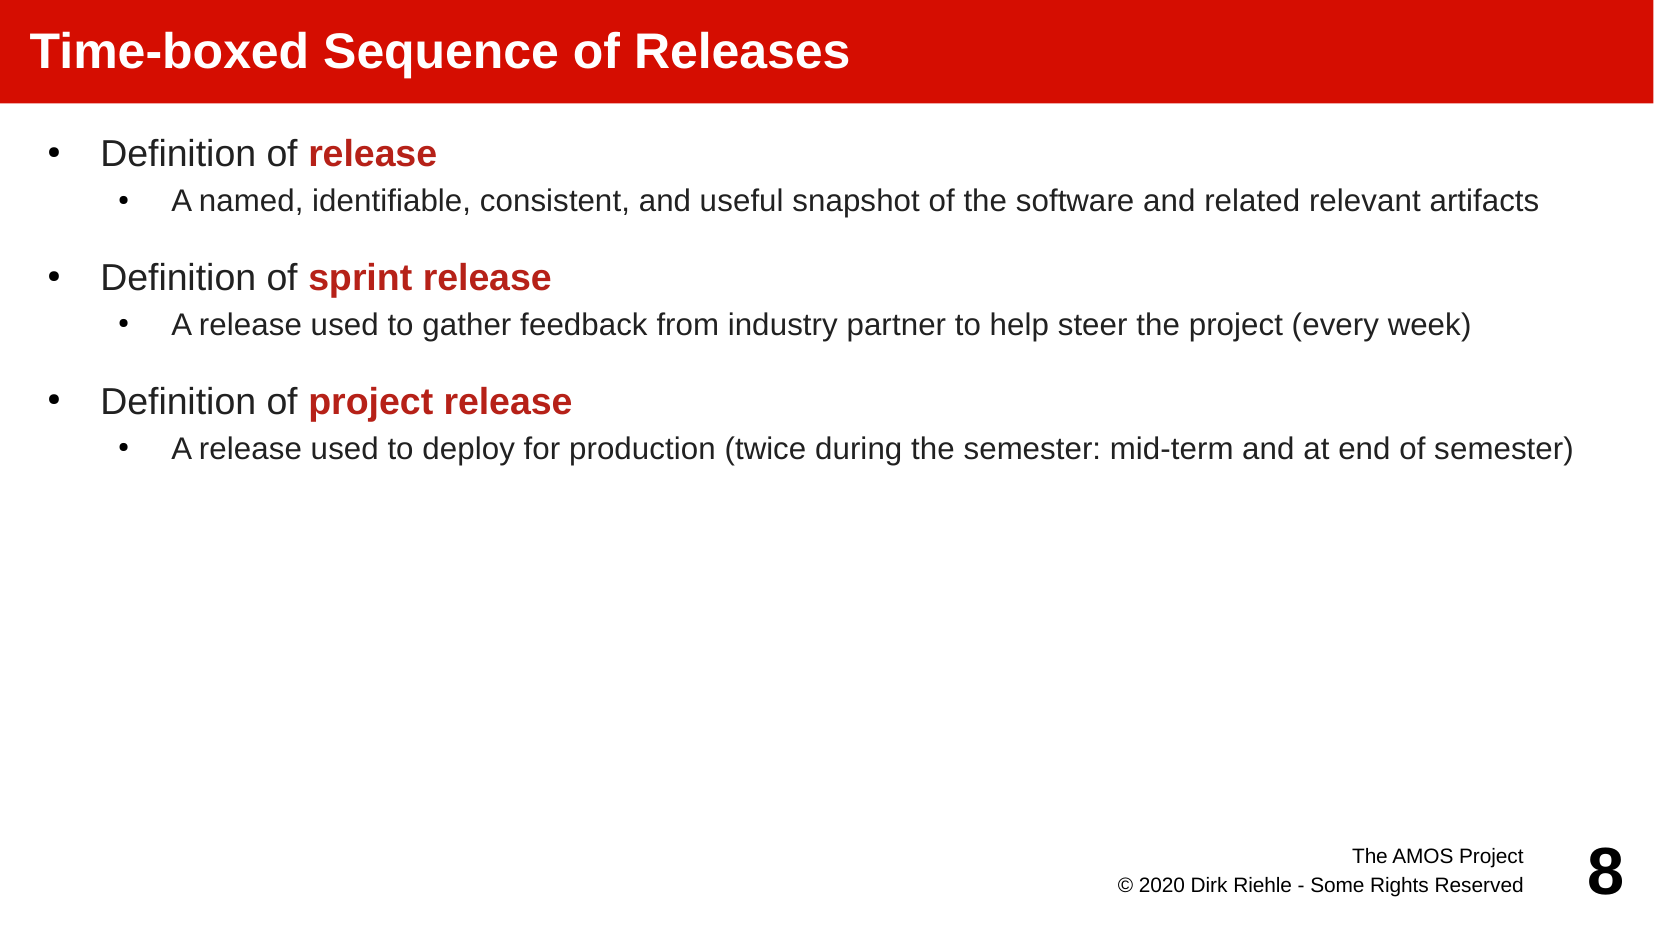

# Time-boxed Sequence of Releases
Definition of release
A named, identifiable, consistent, and useful snapshot of the software and related relevant artifacts
Definition of sprint release
A release used to gather feedback from industry partner to help steer the project (every week)
Definition of project release
A release used to deploy for production (twice during the semester: mid-term and at end of semester)
The AMOS Project
8
© 2020 Dirk Riehle - Some Rights Reserved